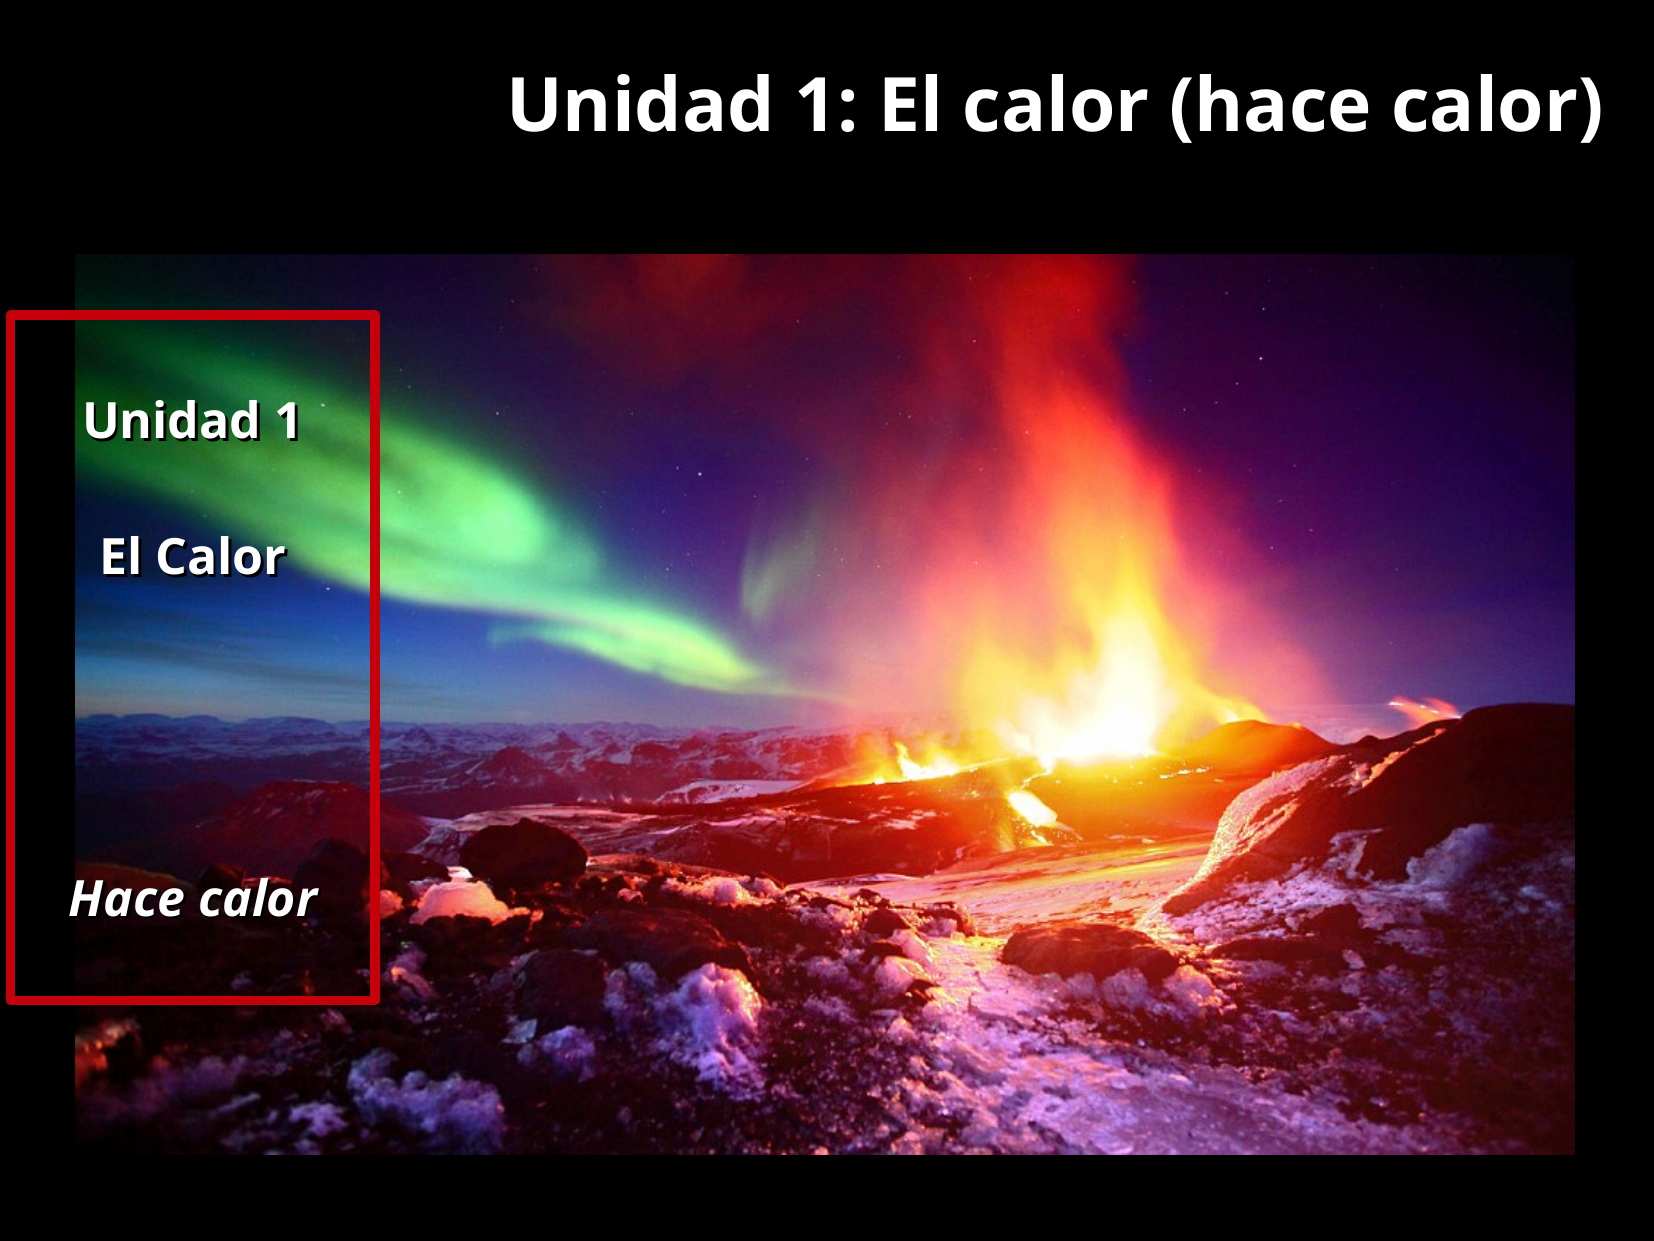

# Unidad 1: El calor (hace calor)
Unidad 1
El Calor
Hace calor
FÍSICA III B
16